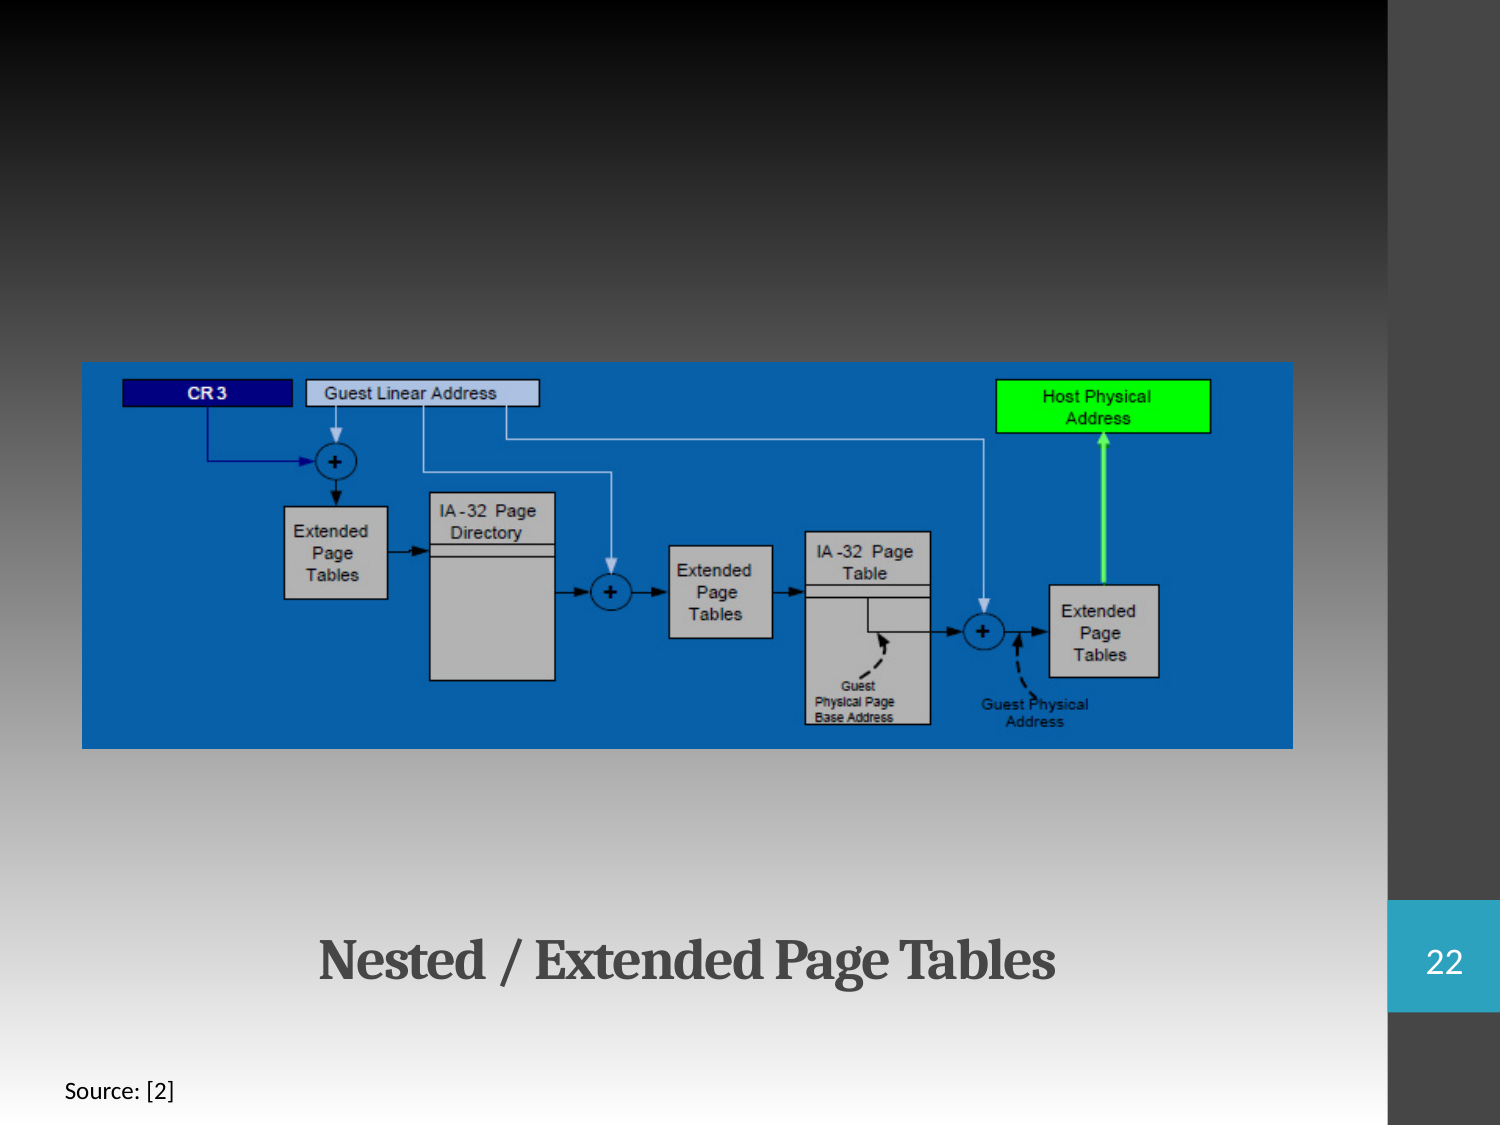

# Nested / Extended Page Tables
Source: [2]